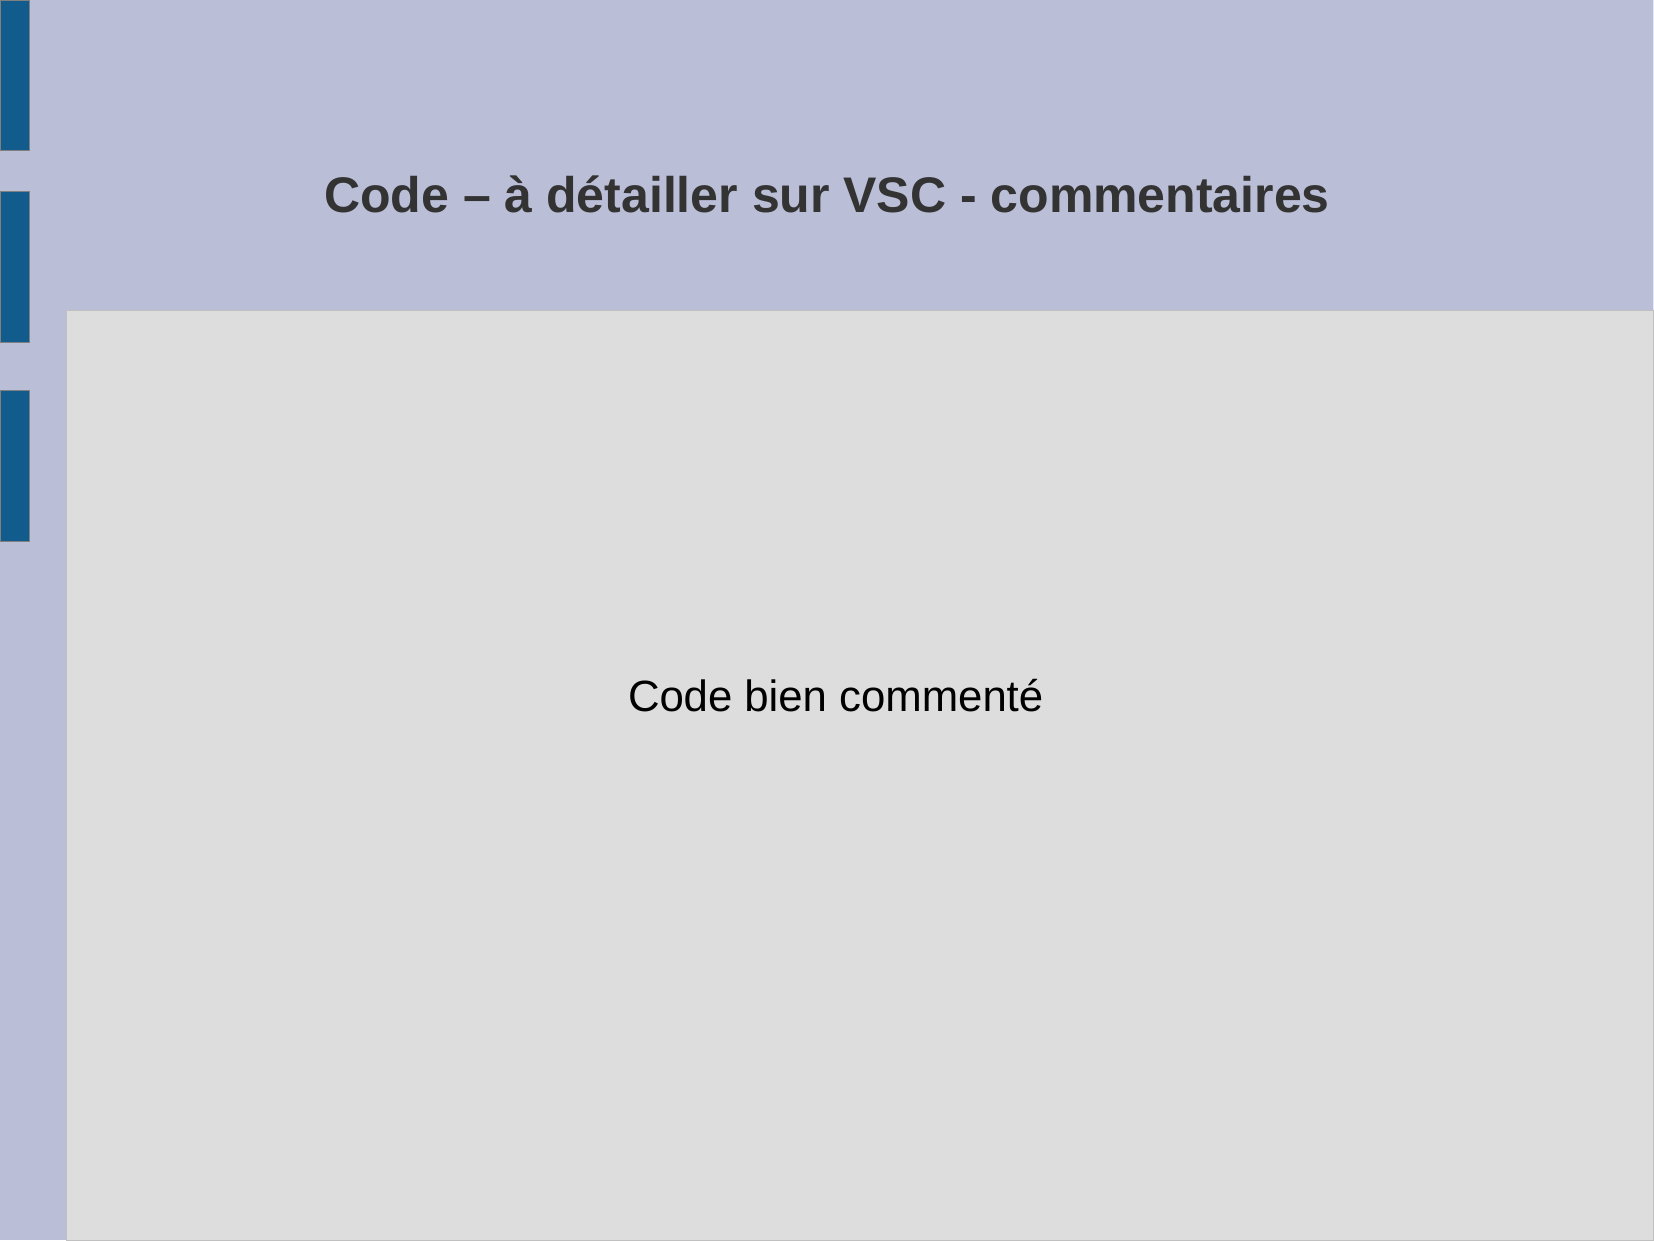

# Code – à détailler sur VSC - commentaires
Code bien commenté